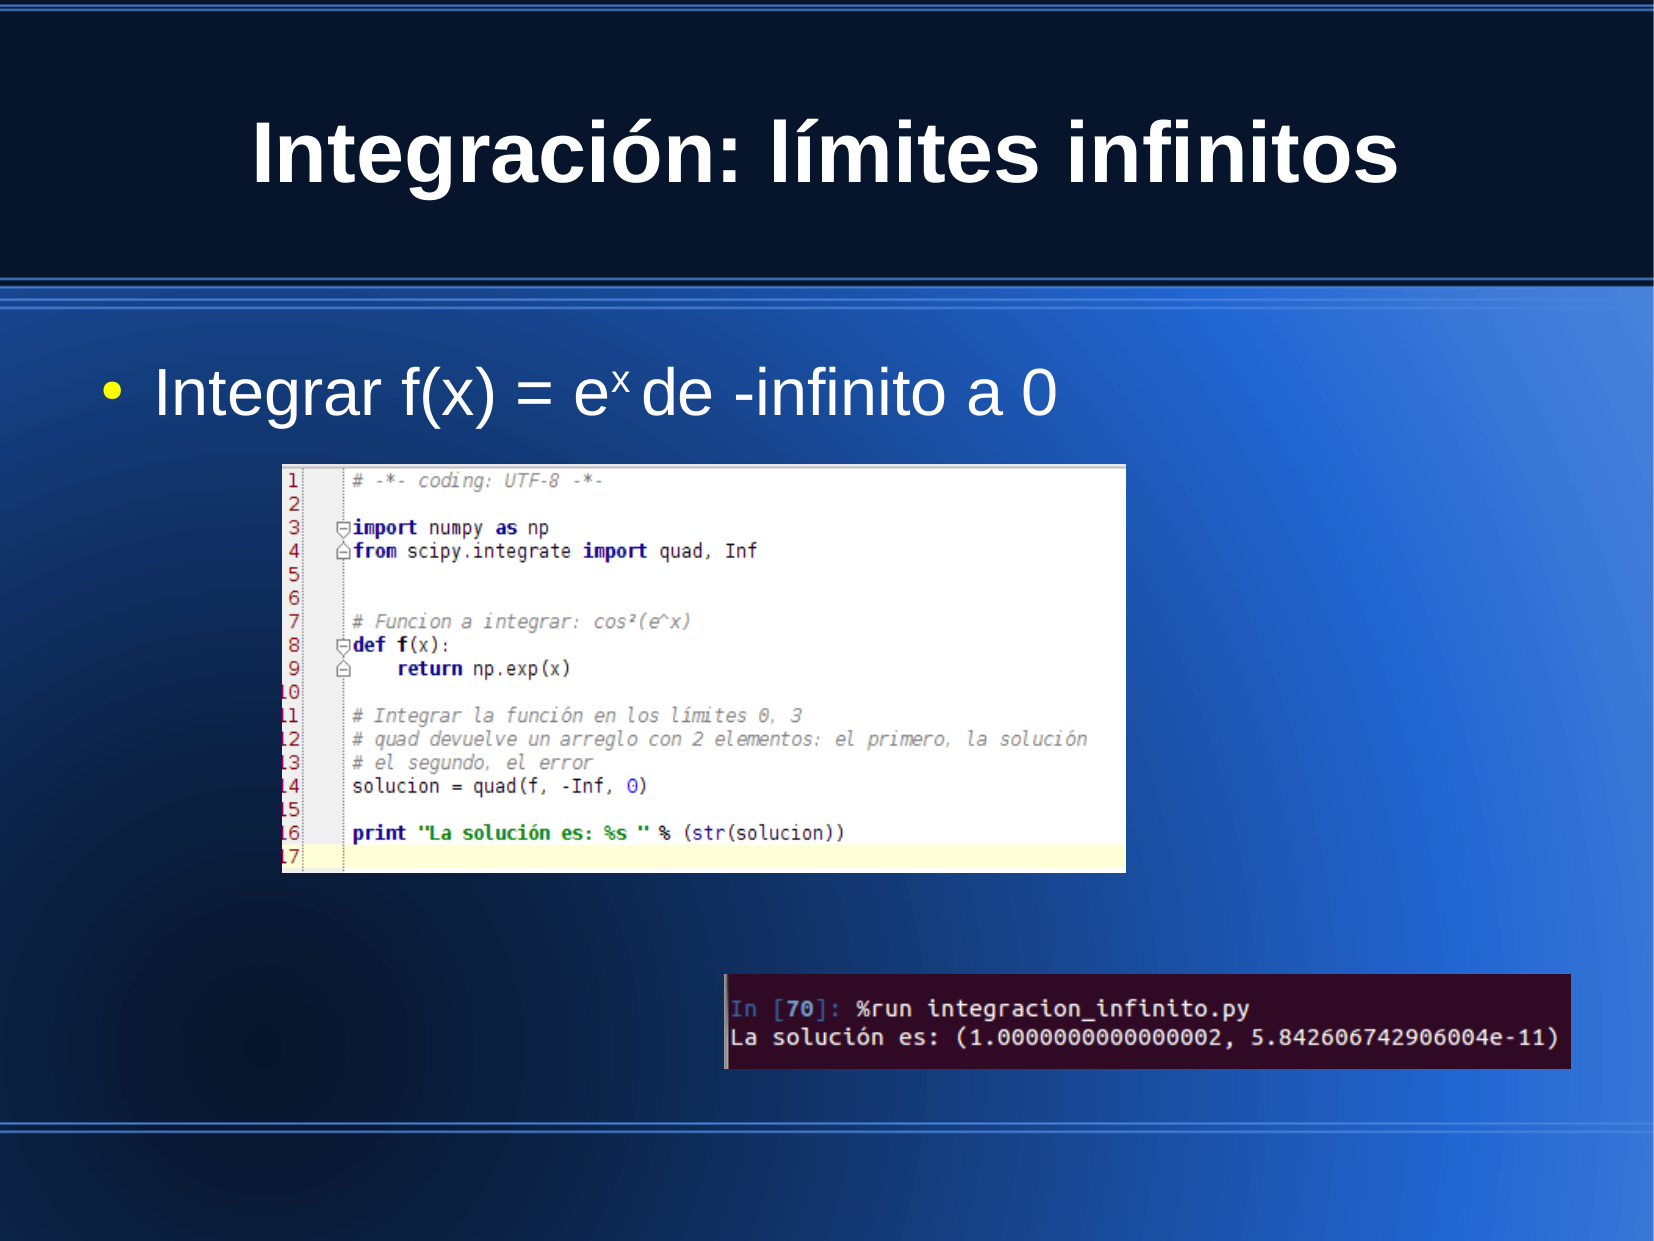

# Integración: límites infinitos
Integrar f(x) = ex de -infinito a 0